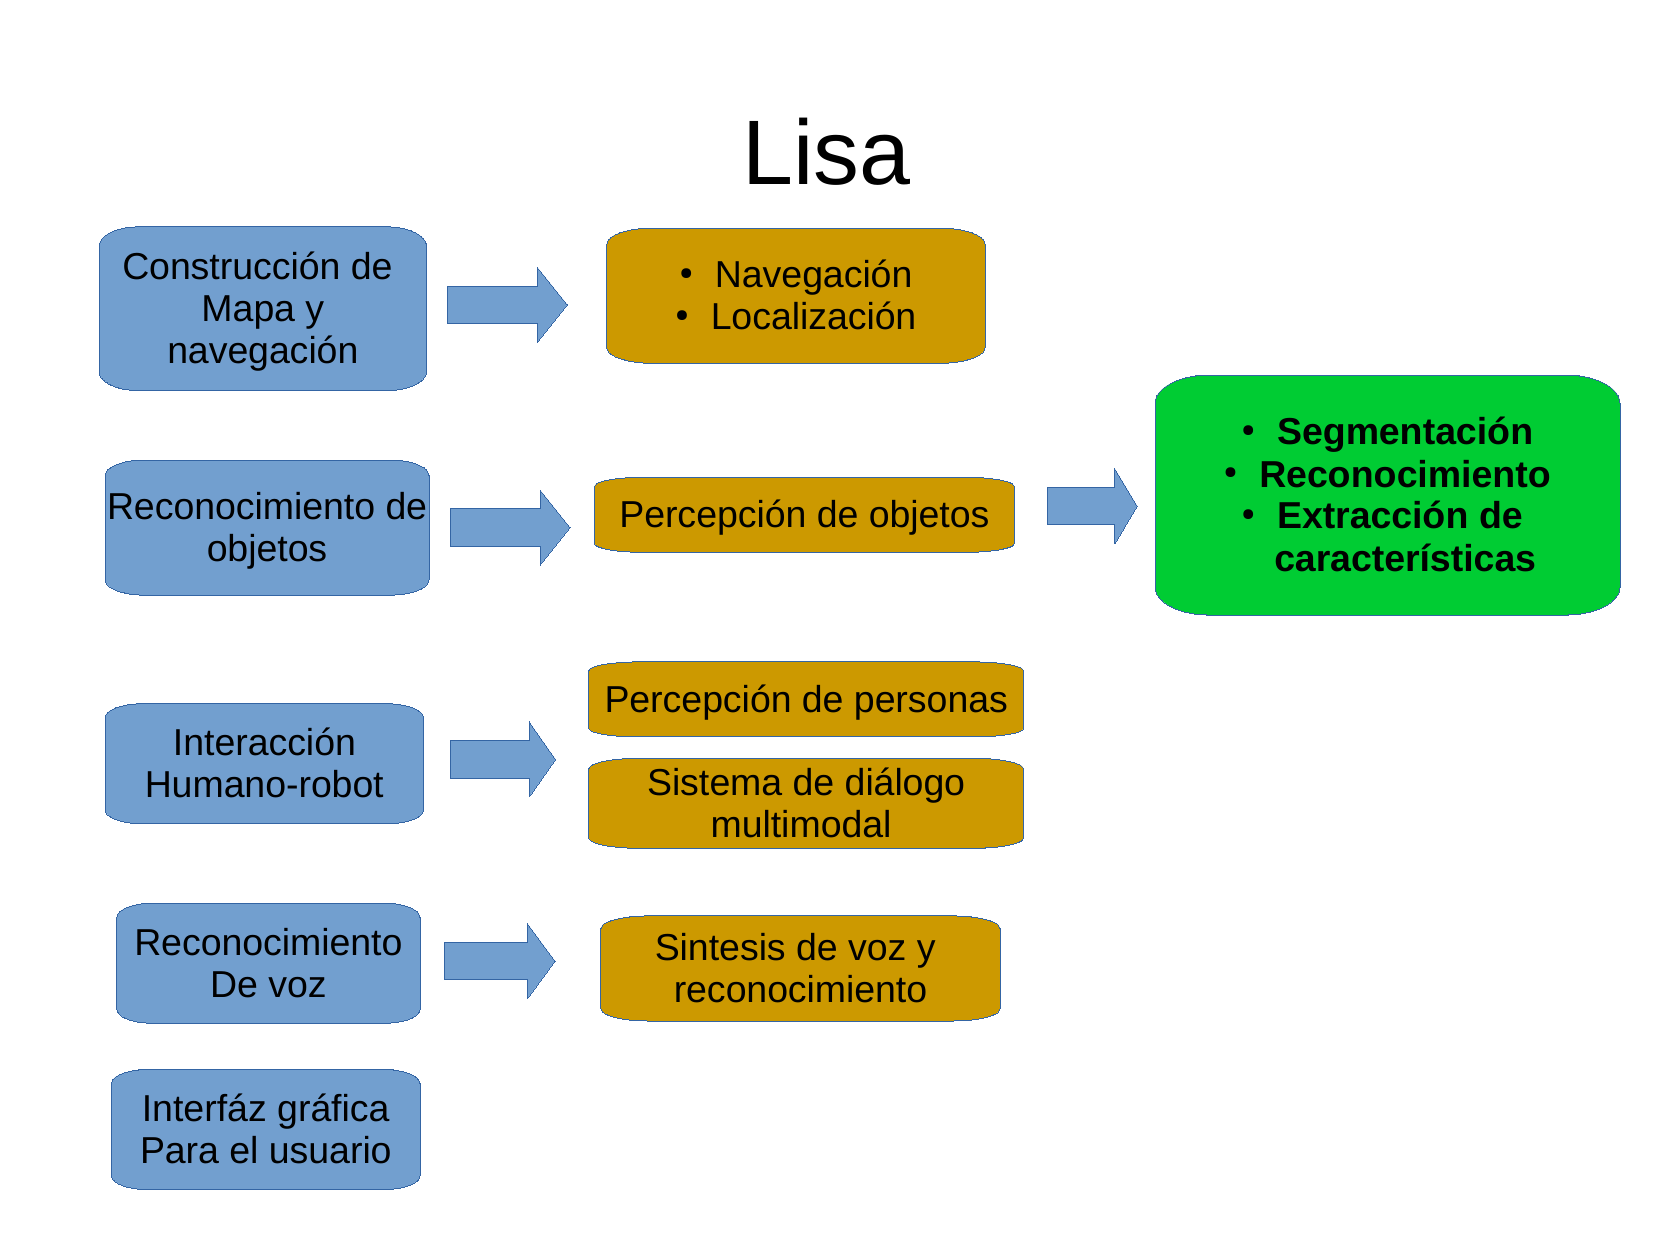

# Lisa
Construcción de
Mapa y
navegación
Navegación
Localización
Segmentación
Reconocimiento
Extracción de
características
Reconocimiento de
objetos
Percepción de objetos
Percepción de personas
Interacción
Humano-robot
Sistema de diálogo
multimodal
Reconocimiento
De voz
Sintesis de voz y
reconocimiento
Interfáz gráfica
Para el usuario